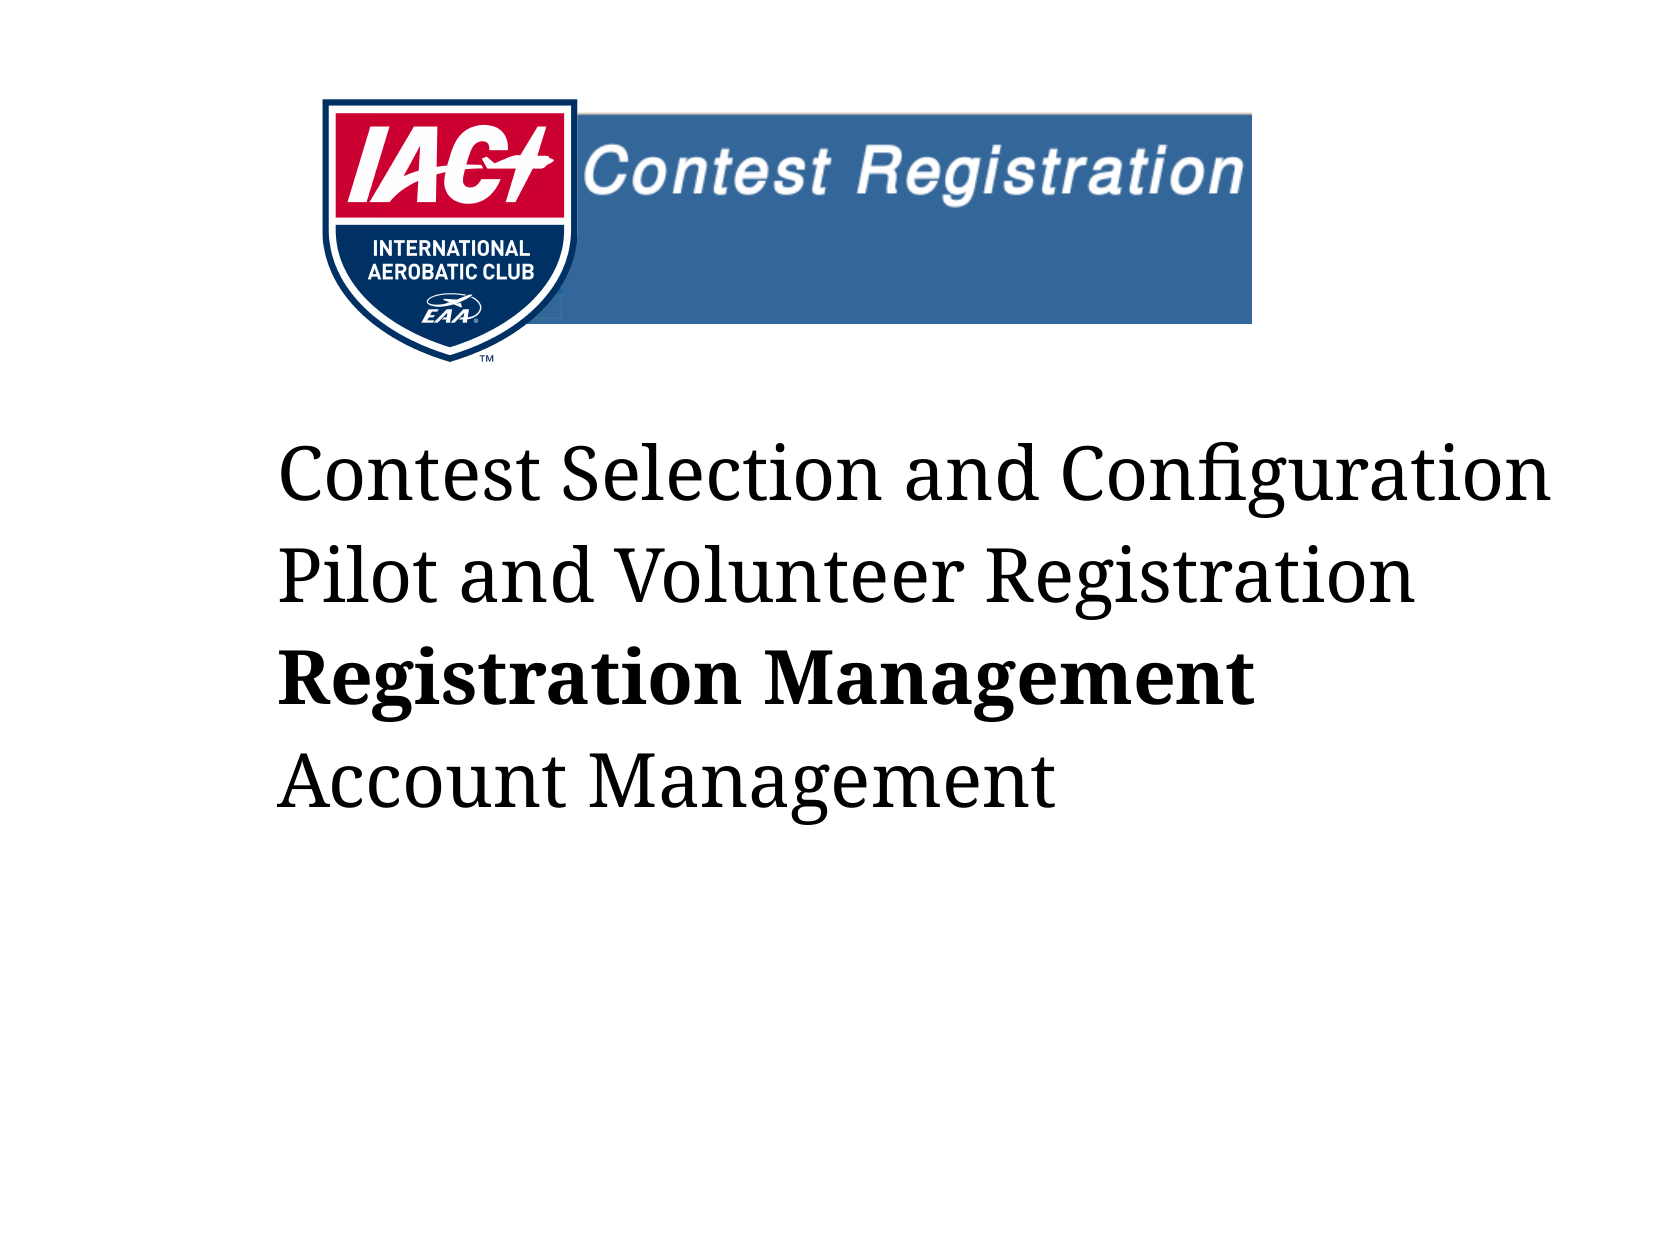

Contest Selection and Configuration
Pilot and Volunteer Registration
Registration Management
Account Management